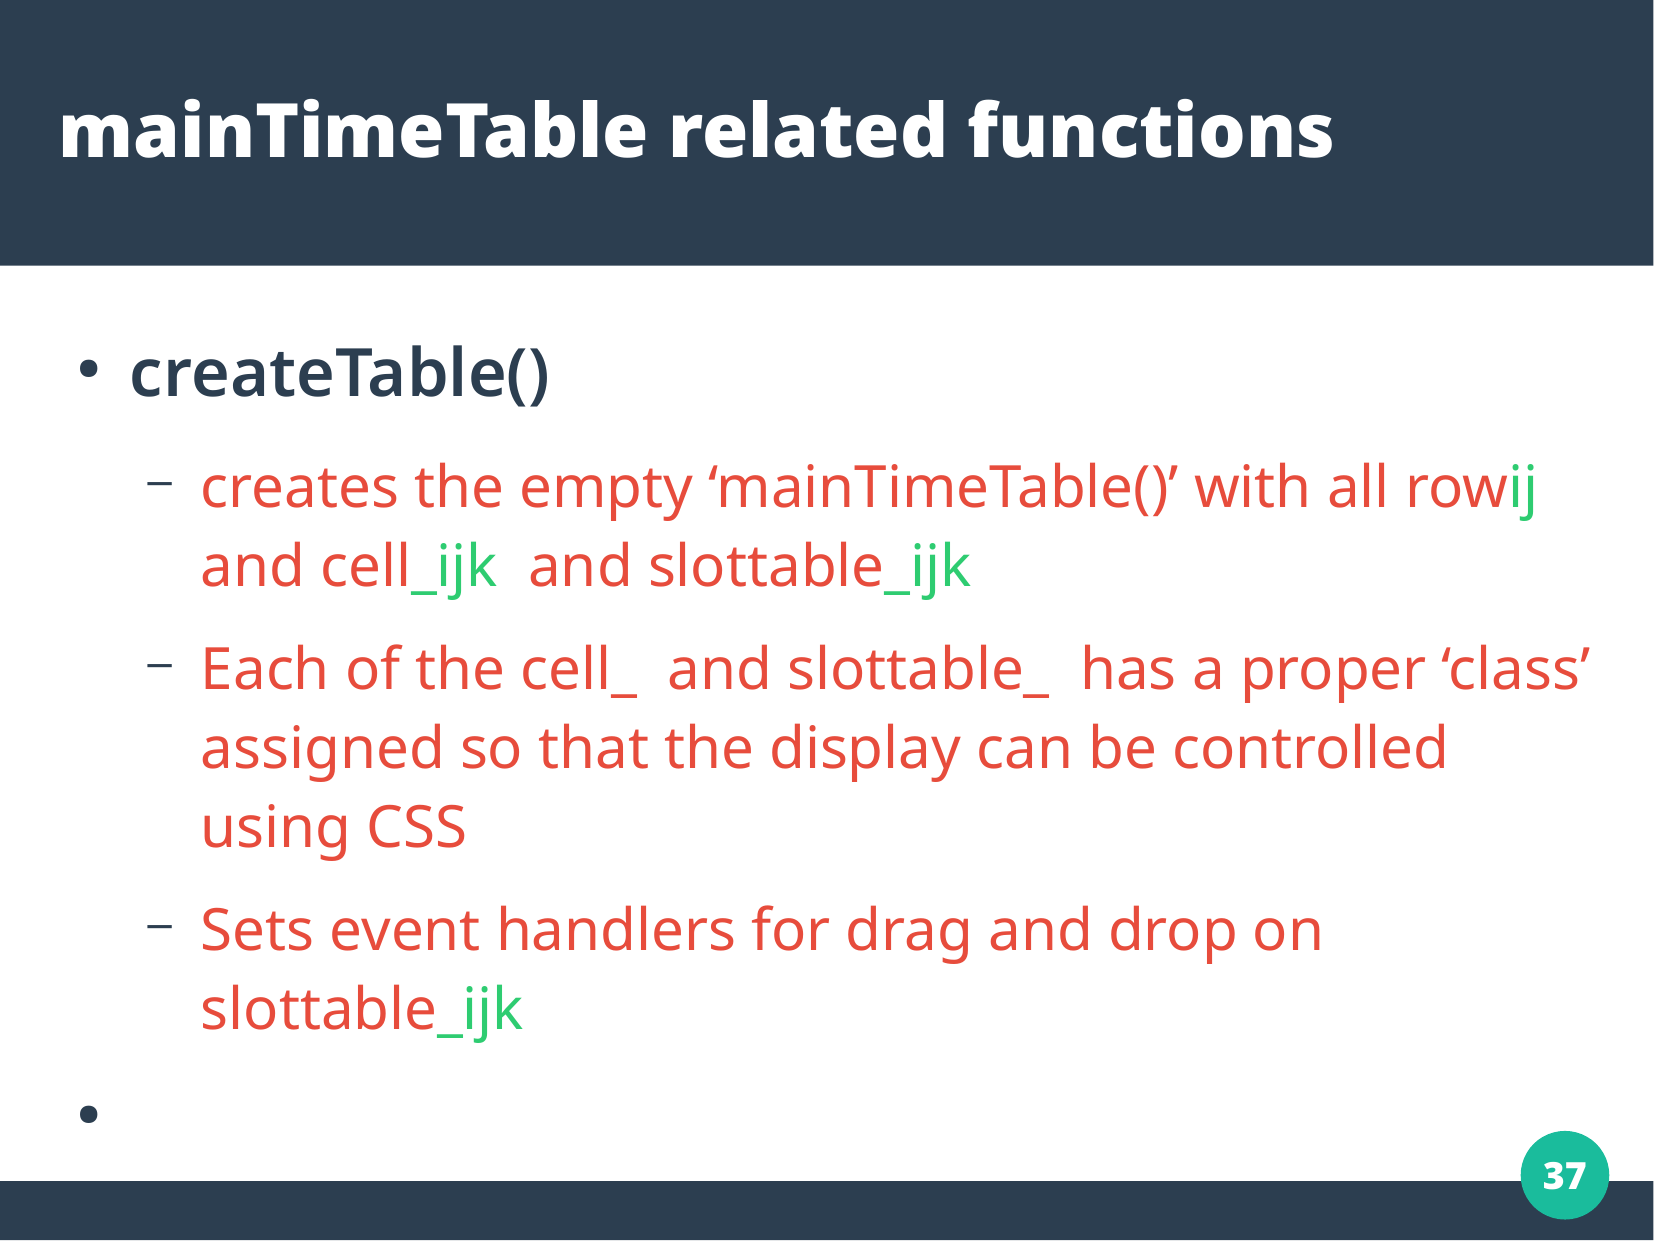

# mainTimeTable related functions
createTable()
creates the empty ‘mainTimeTable()’ with all rowij and cell_ijk and slottable_ijk
Each of the cell_ and slottable_ has a proper ‘class’ assigned so that the display can be controlled using CSS
Sets event handlers for drag and drop on slottable_ijk
37